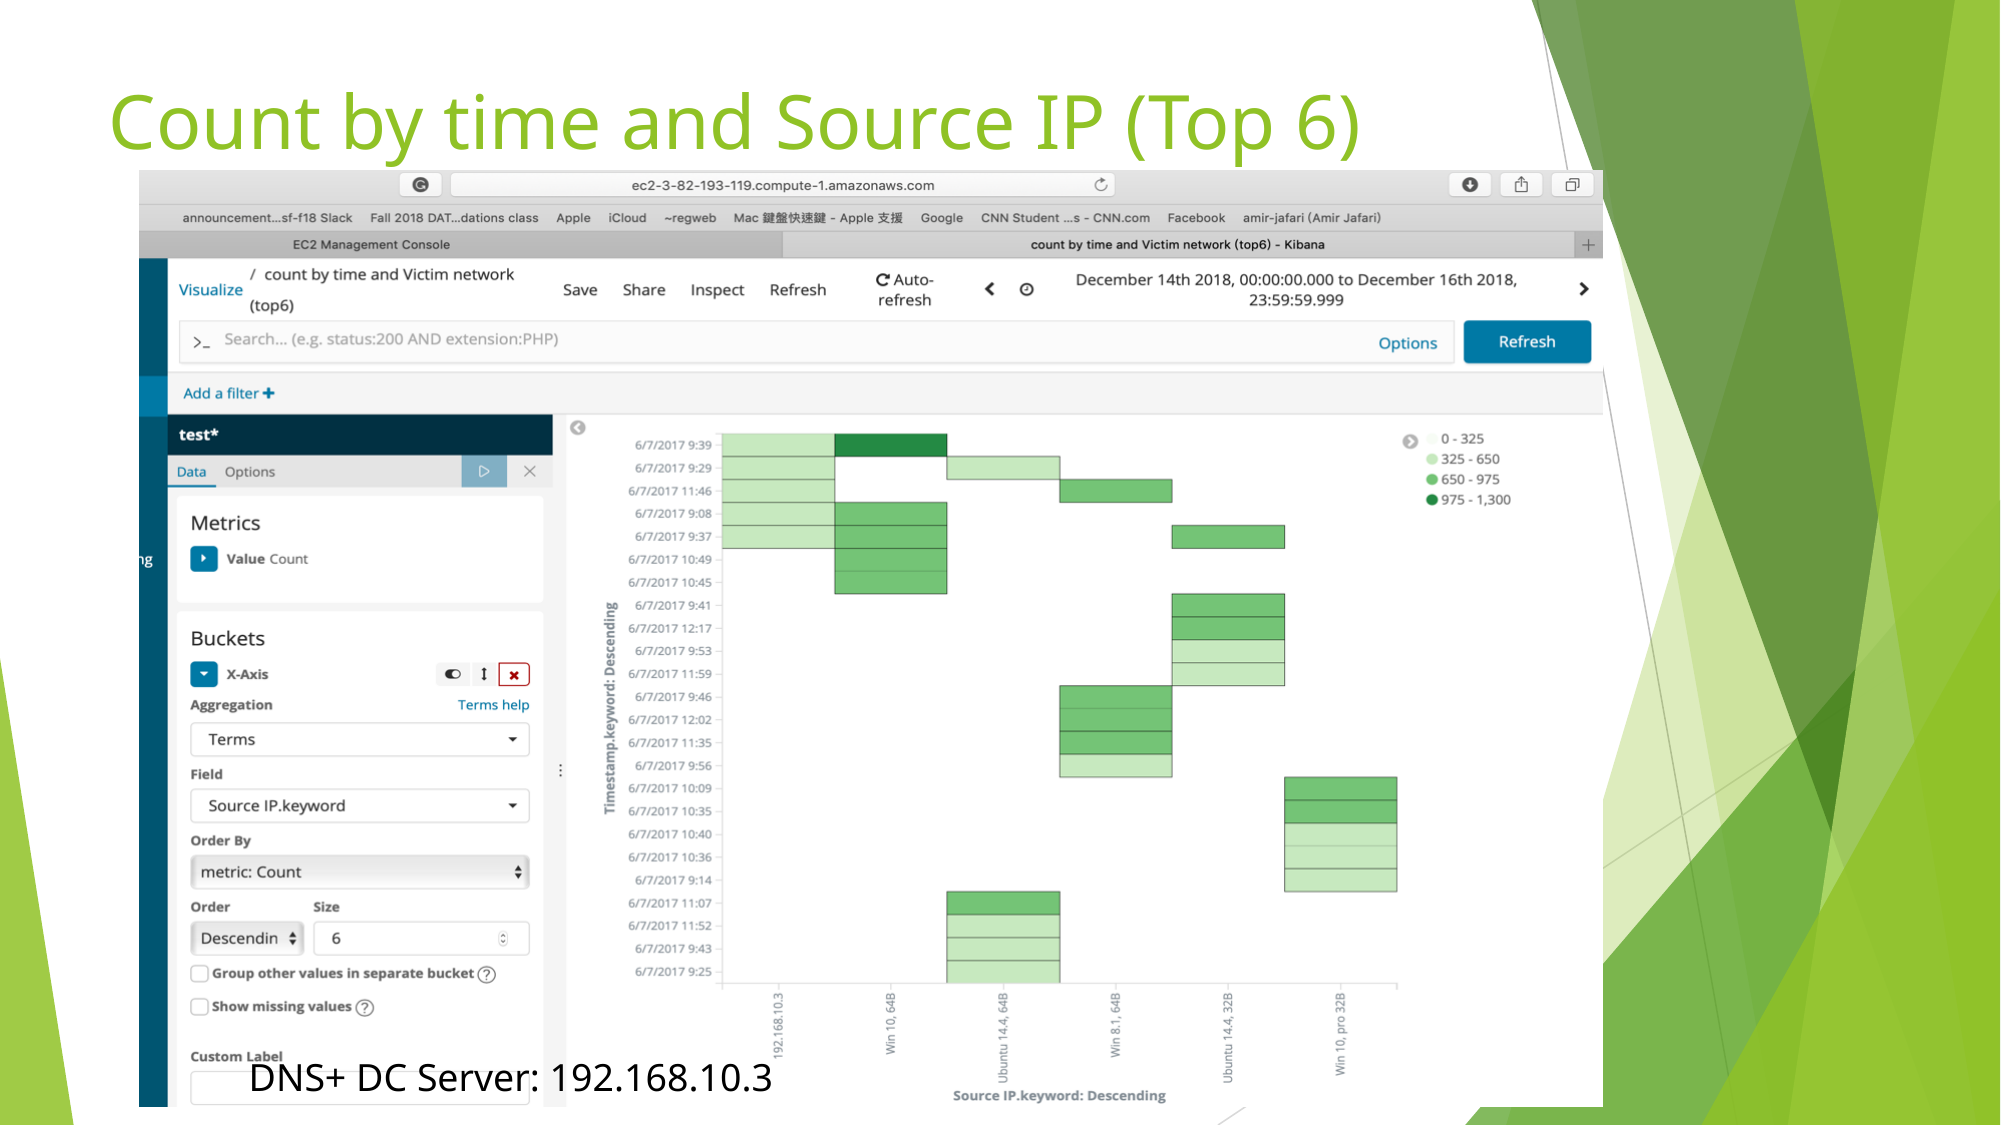

# Count by time and Source IP (Top 6)
DNS+ DC Server: 192.168.10.3